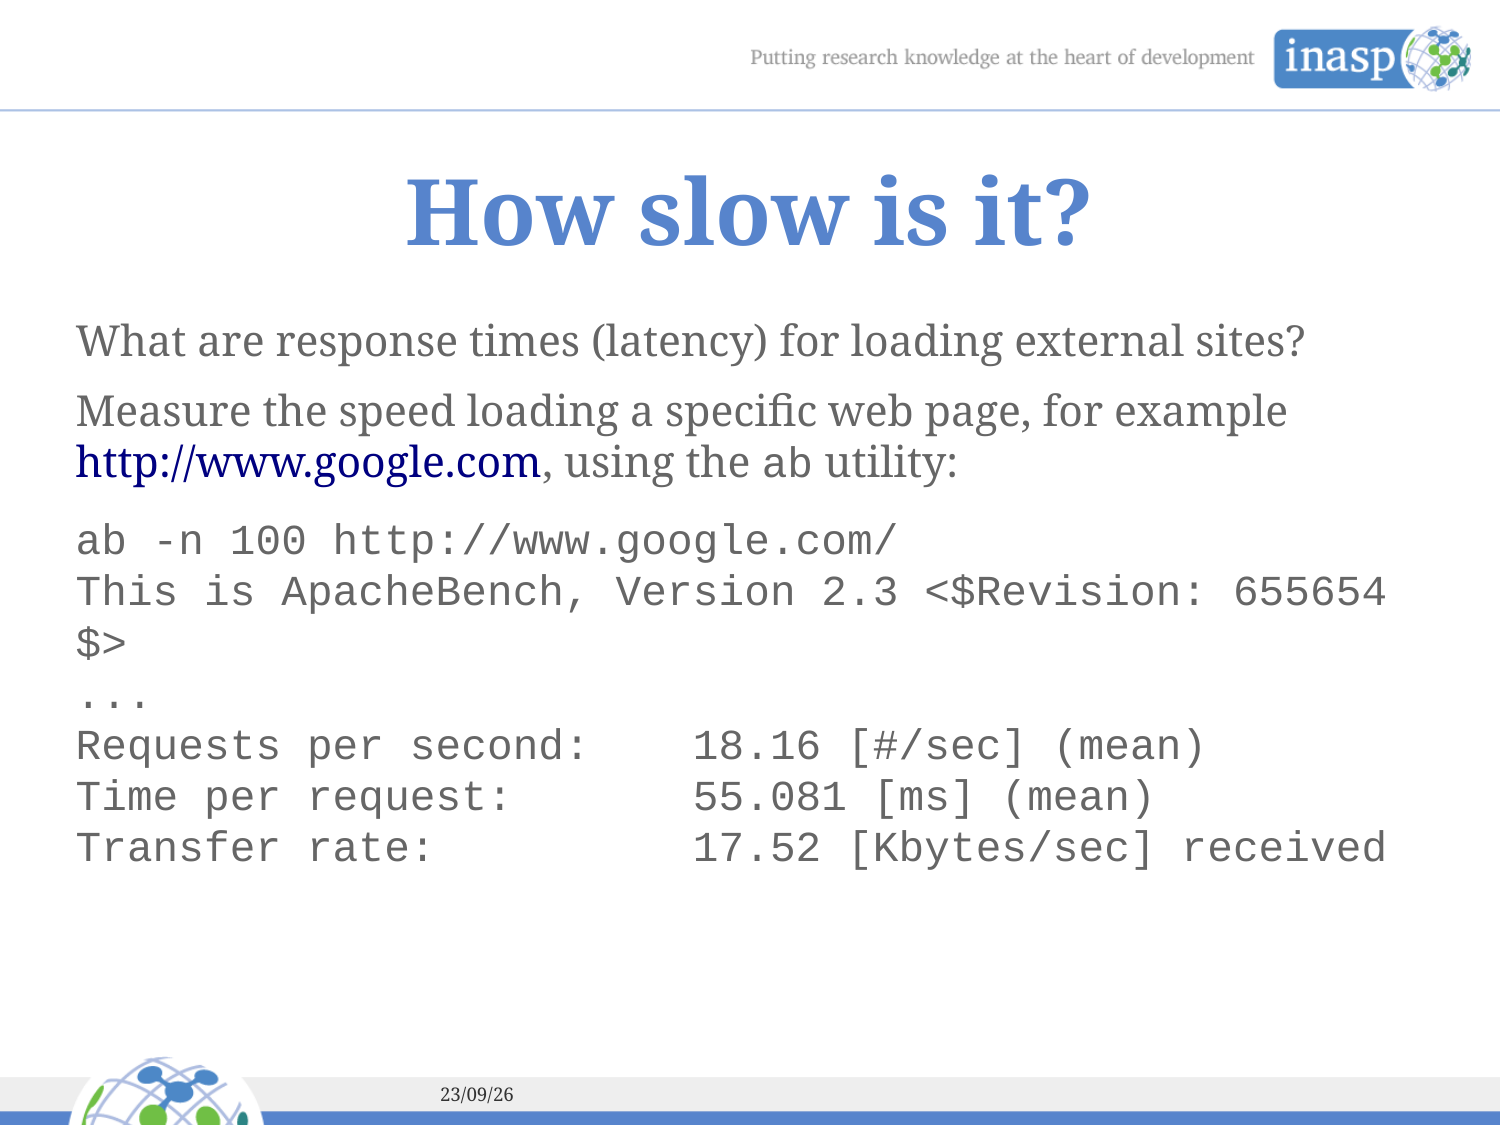

# How slow is it?
What are response times (latency) for loading external sites?
Measure the speed loading a specific web page, for example http://www.google.com, using the ab utility:
ab -n 100 http://www.google.com/
This is ApacheBench, Version 2.3 <$Revision: 655654 $>
...
Requests per second: 18.16 [#/sec] (mean)
Time per request: 55.081 [ms] (mean)
Transfer rate: 17.52 [Kbytes/sec] received